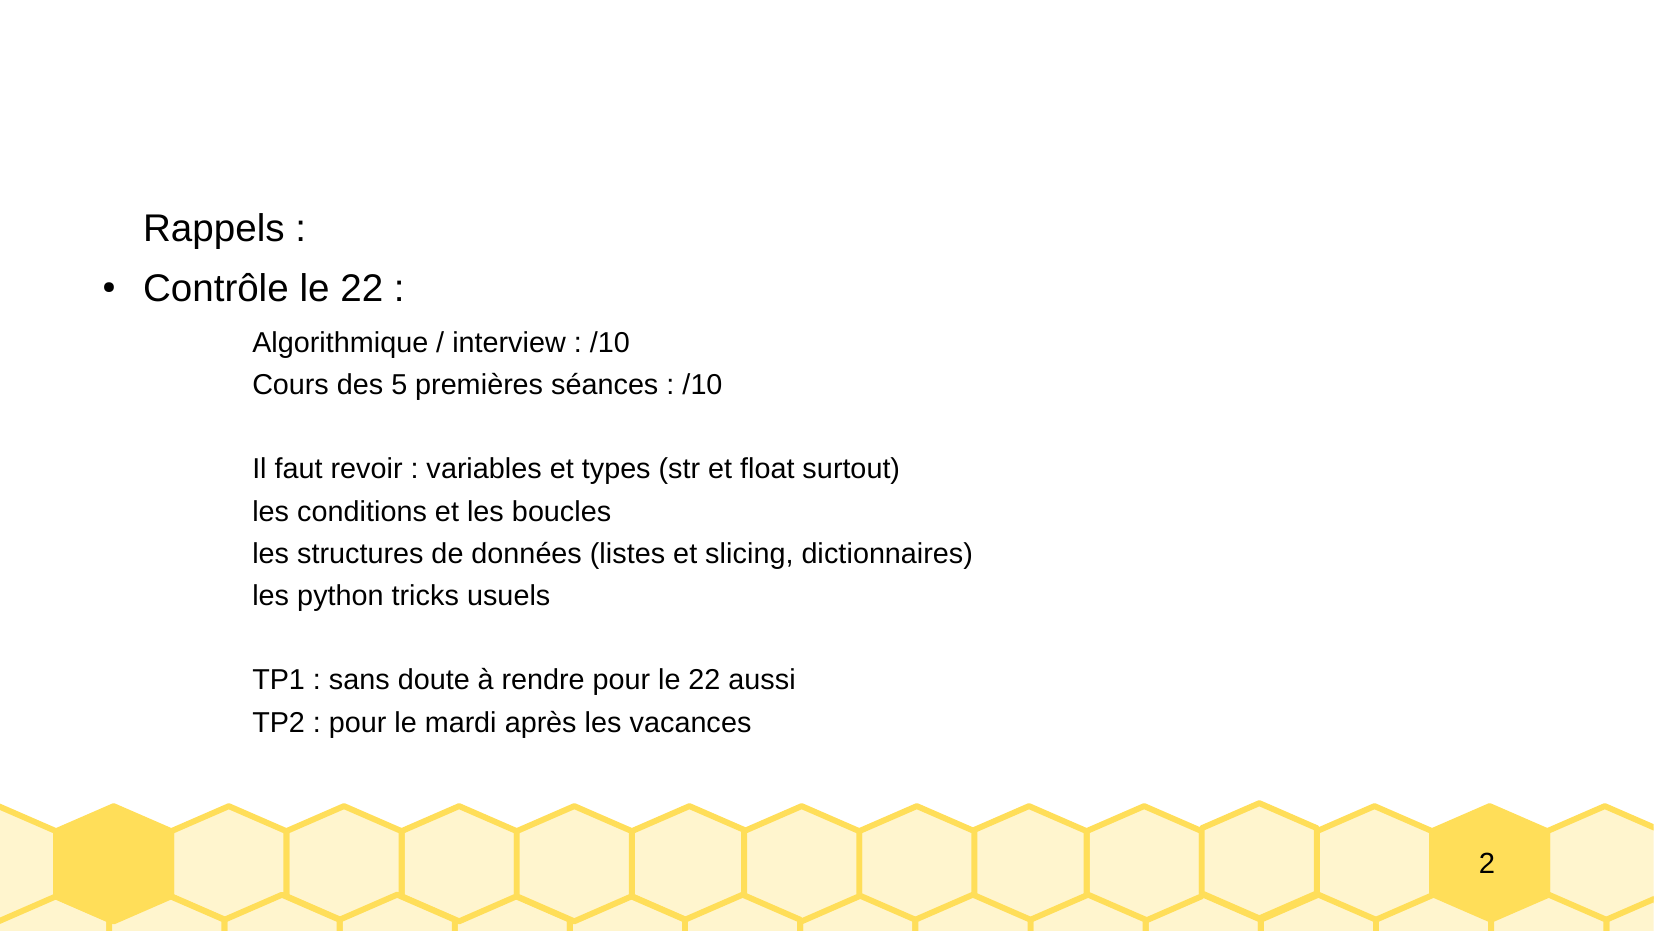

#
Rappels :
Contrôle le 22 :
Algorithmique / interview : /10
Cours des 5 premières séances : /10
Il faut revoir : variables et types (str et float surtout)
les conditions et les boucles
les structures de données (listes et slicing, dictionnaires)
les python tricks usuels
TP1 : sans doute à rendre pour le 22 aussi
TP2 : pour le mardi après les vacances